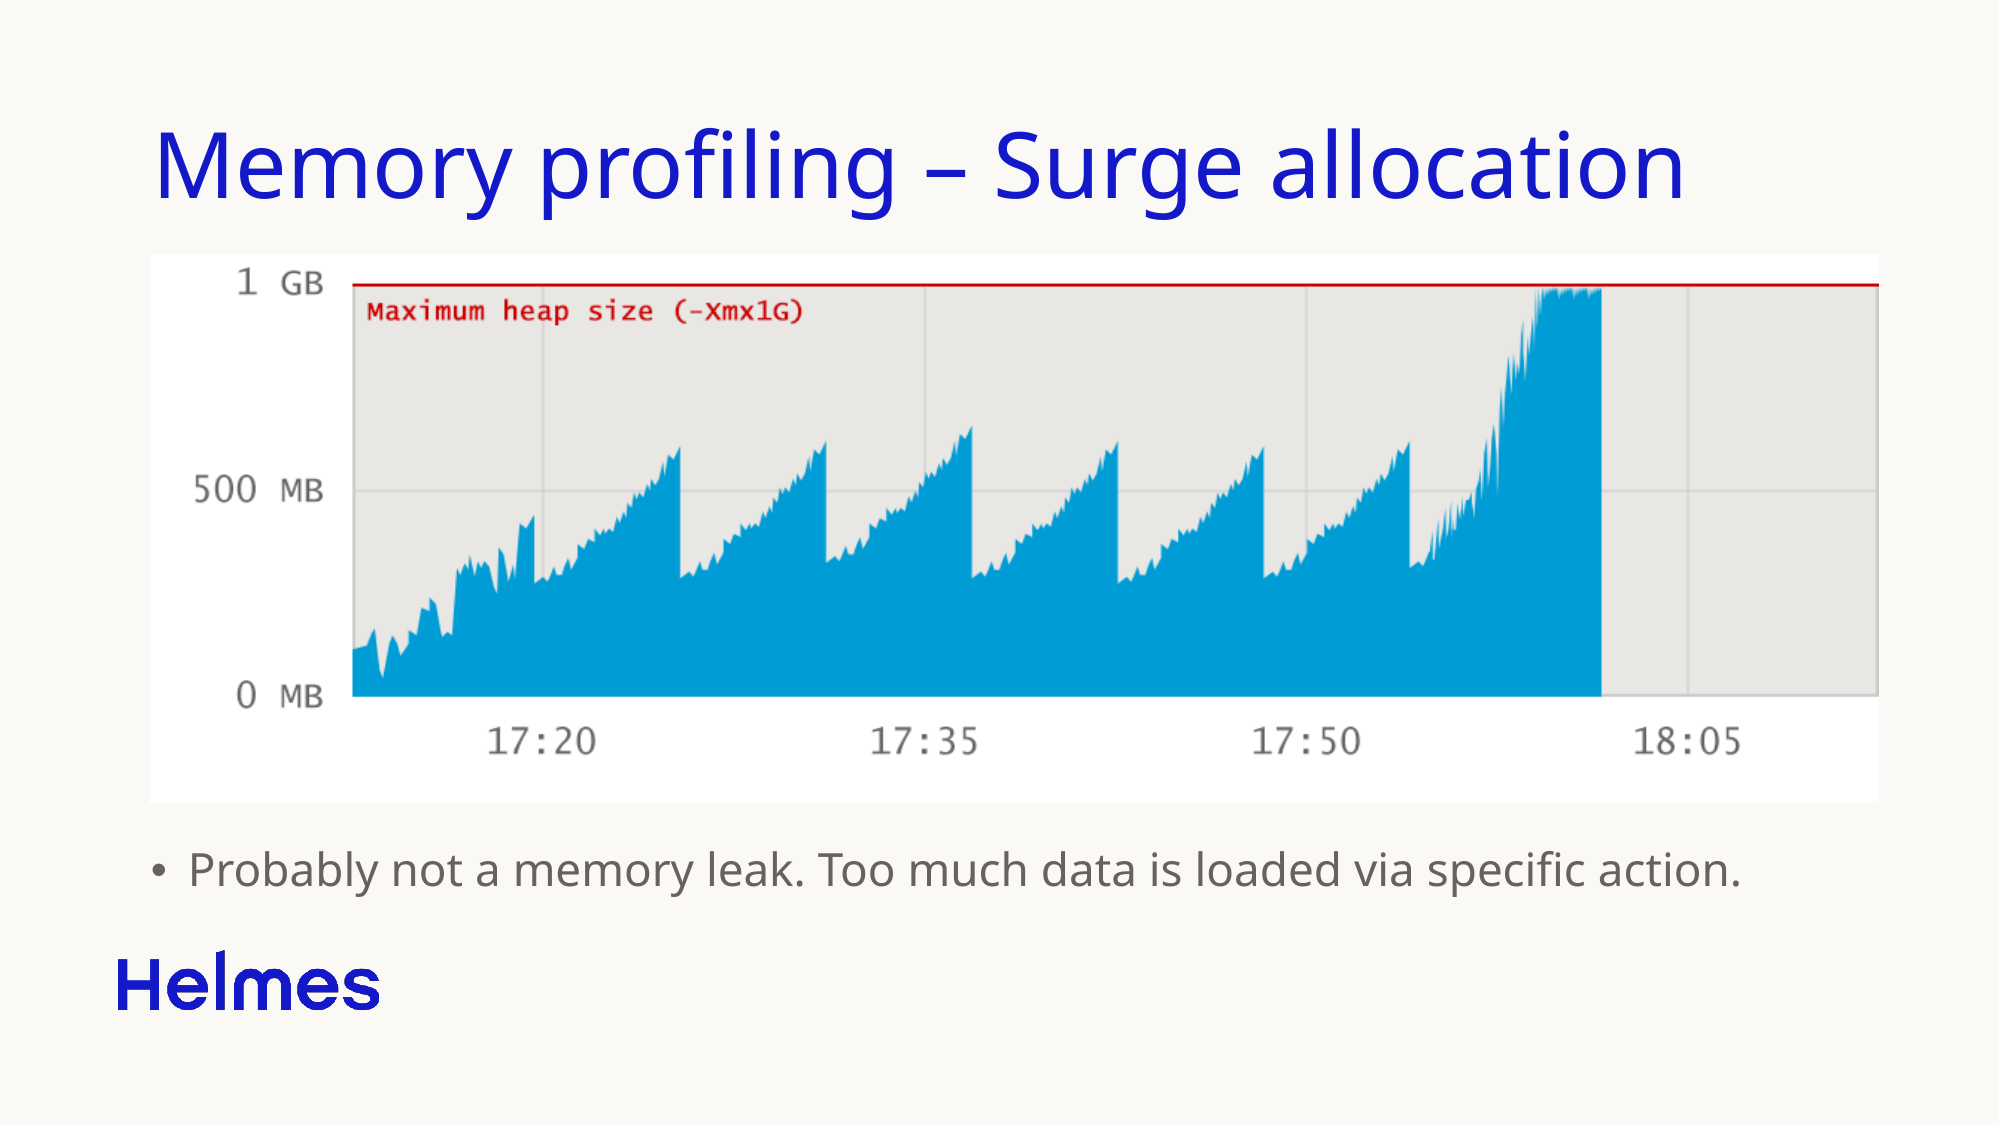

Memory profiling – Surge allocation
Probably not a memory leak. Too much data is loaded via specific action.